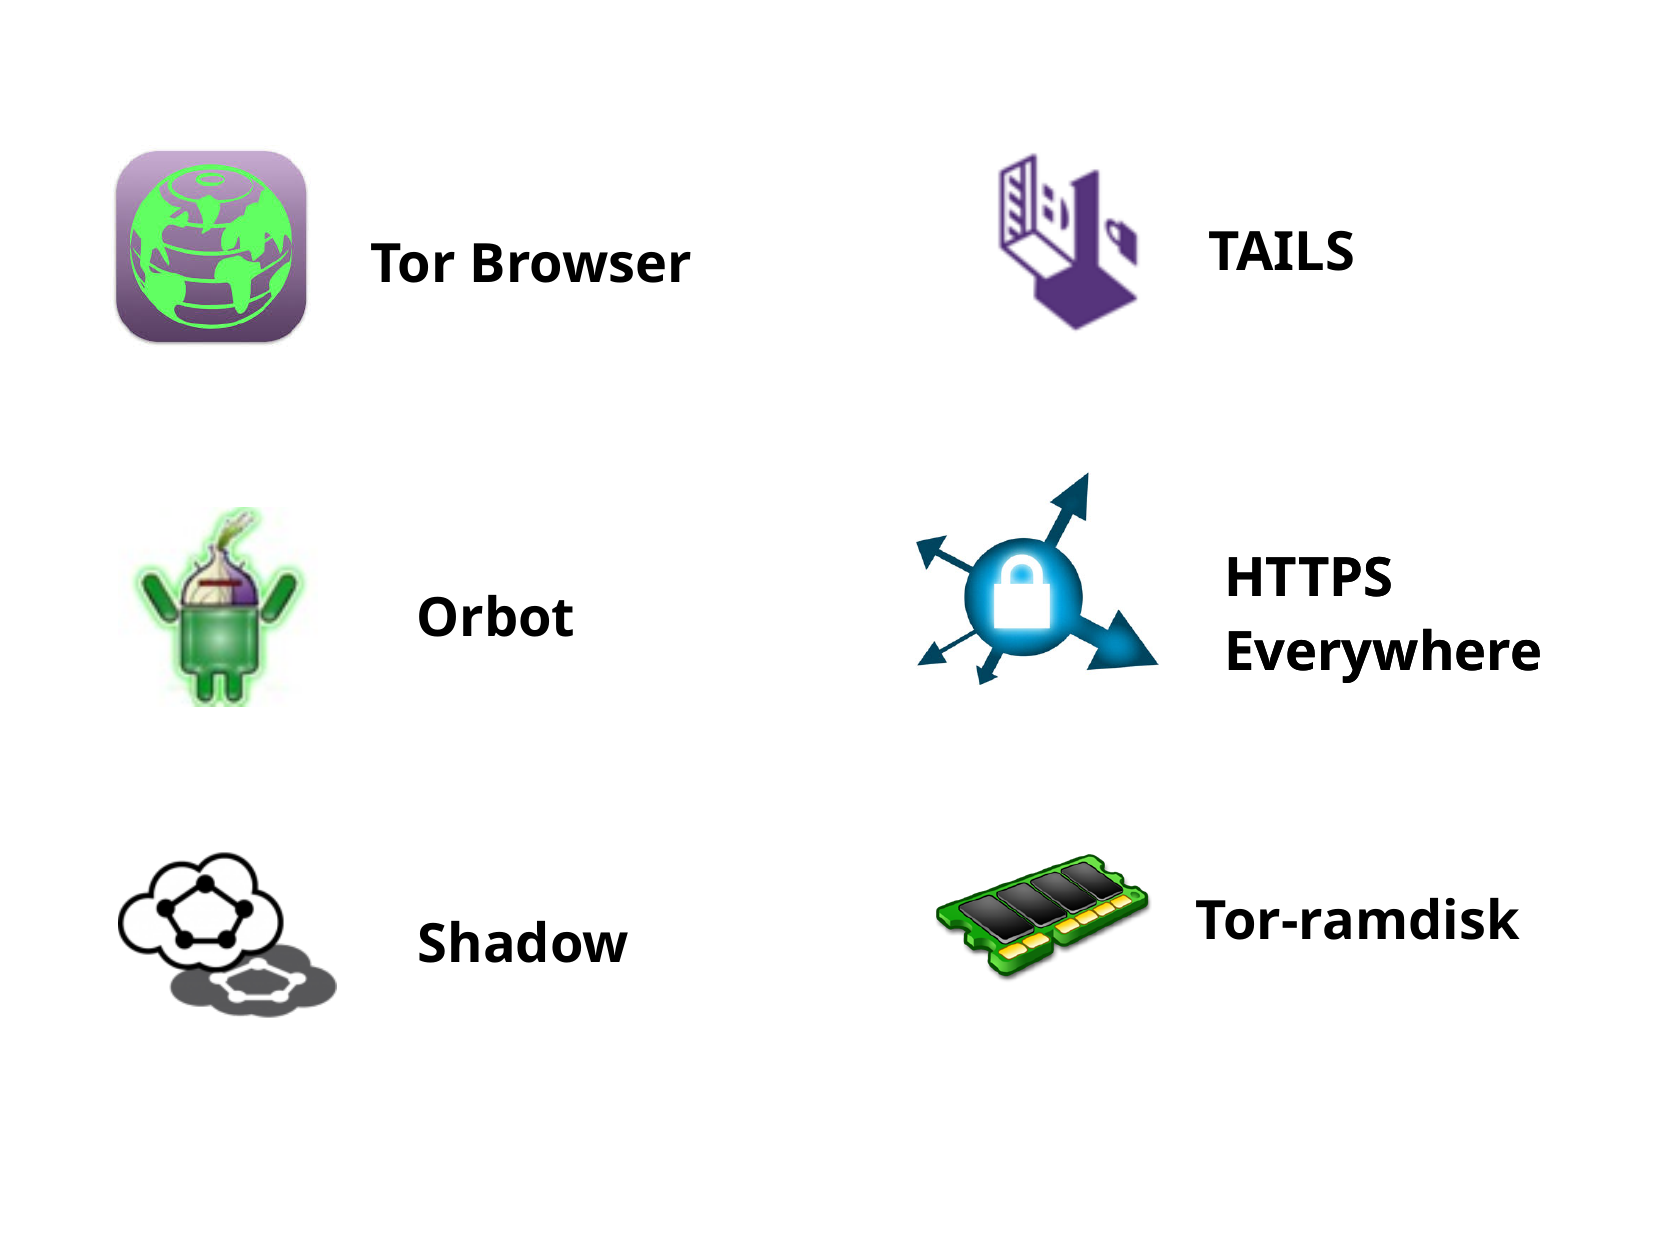

TAILS
Tor Browser
HTTPS
Everywhere
HTTPS
Everywhere
Orbot
Tor-ramdisk
Shadow